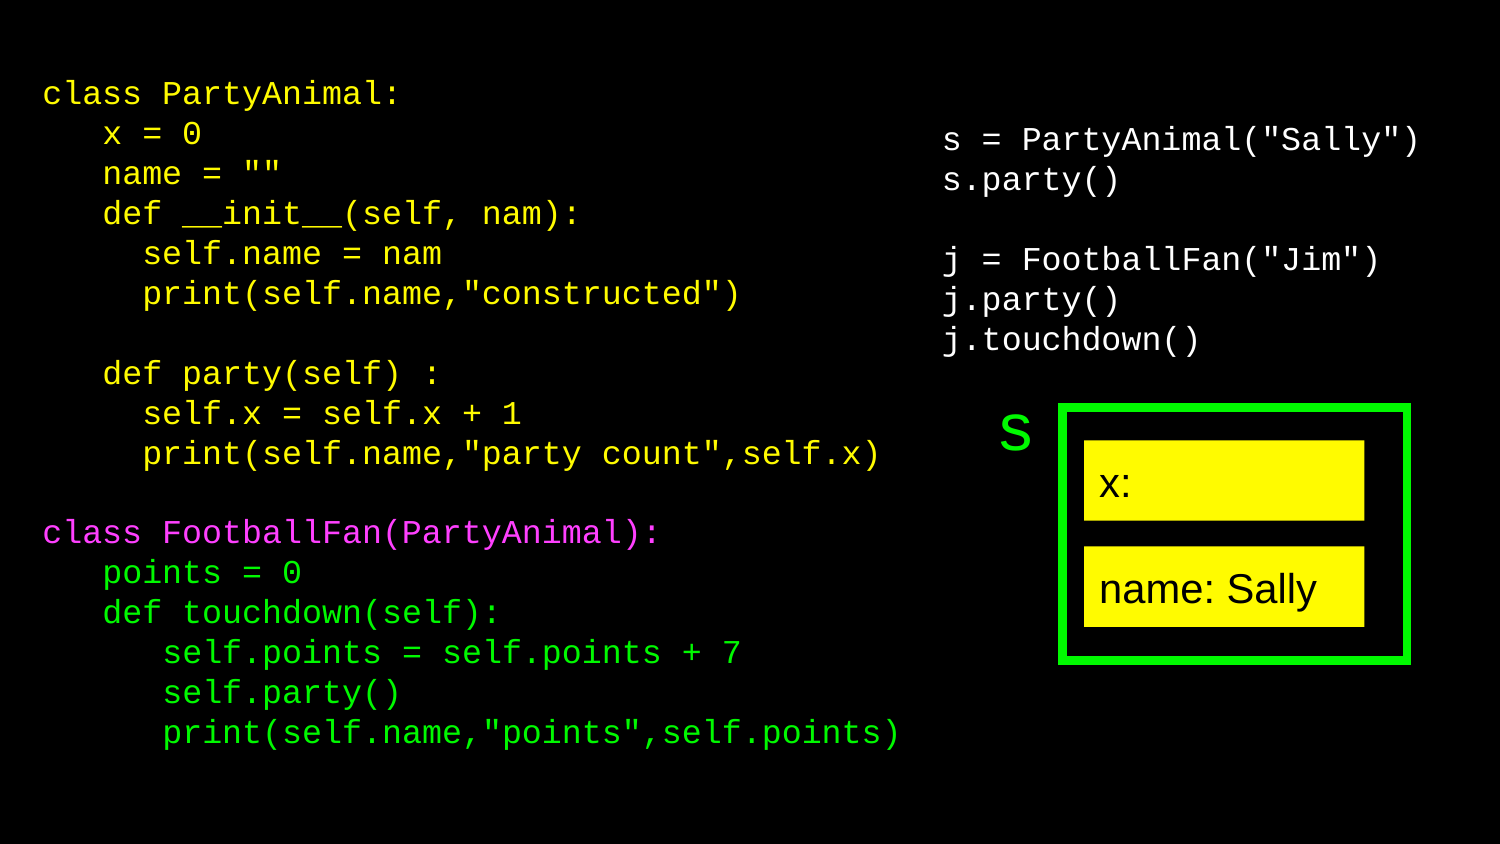

class PartyAnimal:
 x = 0
 name = ""
 def __init__(self, nam):
 self.name = nam
 print(self.name,"constructed")
 def party(self) :
 self.x = self.x + 1
 print(self.name,"party count",self.x)
class FootballFan(PartyAnimal):
 points = 0
 def touchdown(self):
 self.points = self.points + 7
 self.party()
 print(self.name,"points",self.points)
s = PartyAnimal("Sally")
s.party()
j = FootballFan("Jim")
j.party()
j.touchdown()
s
 x:
 name: Sally